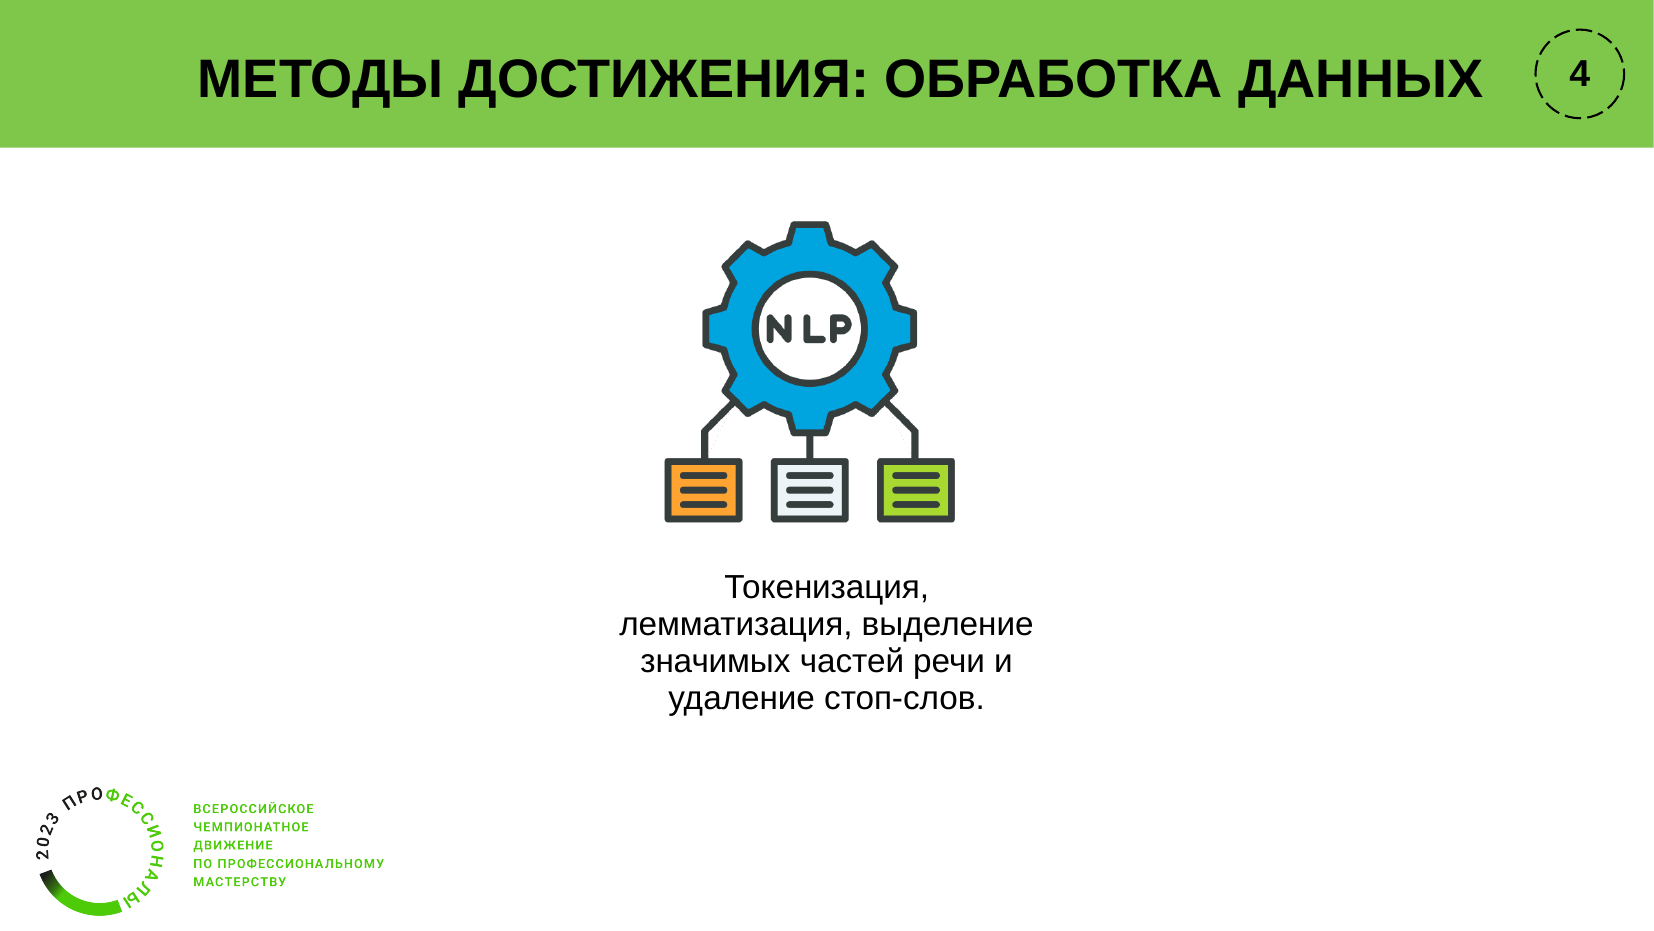

4
МЕТОДЫ ДОСТИЖЕНИЯ: ОБРАБОТКА ДАННЫХ
Токенизация, лемматизация, выделение значимых частей речи и удаление стоп-слов.